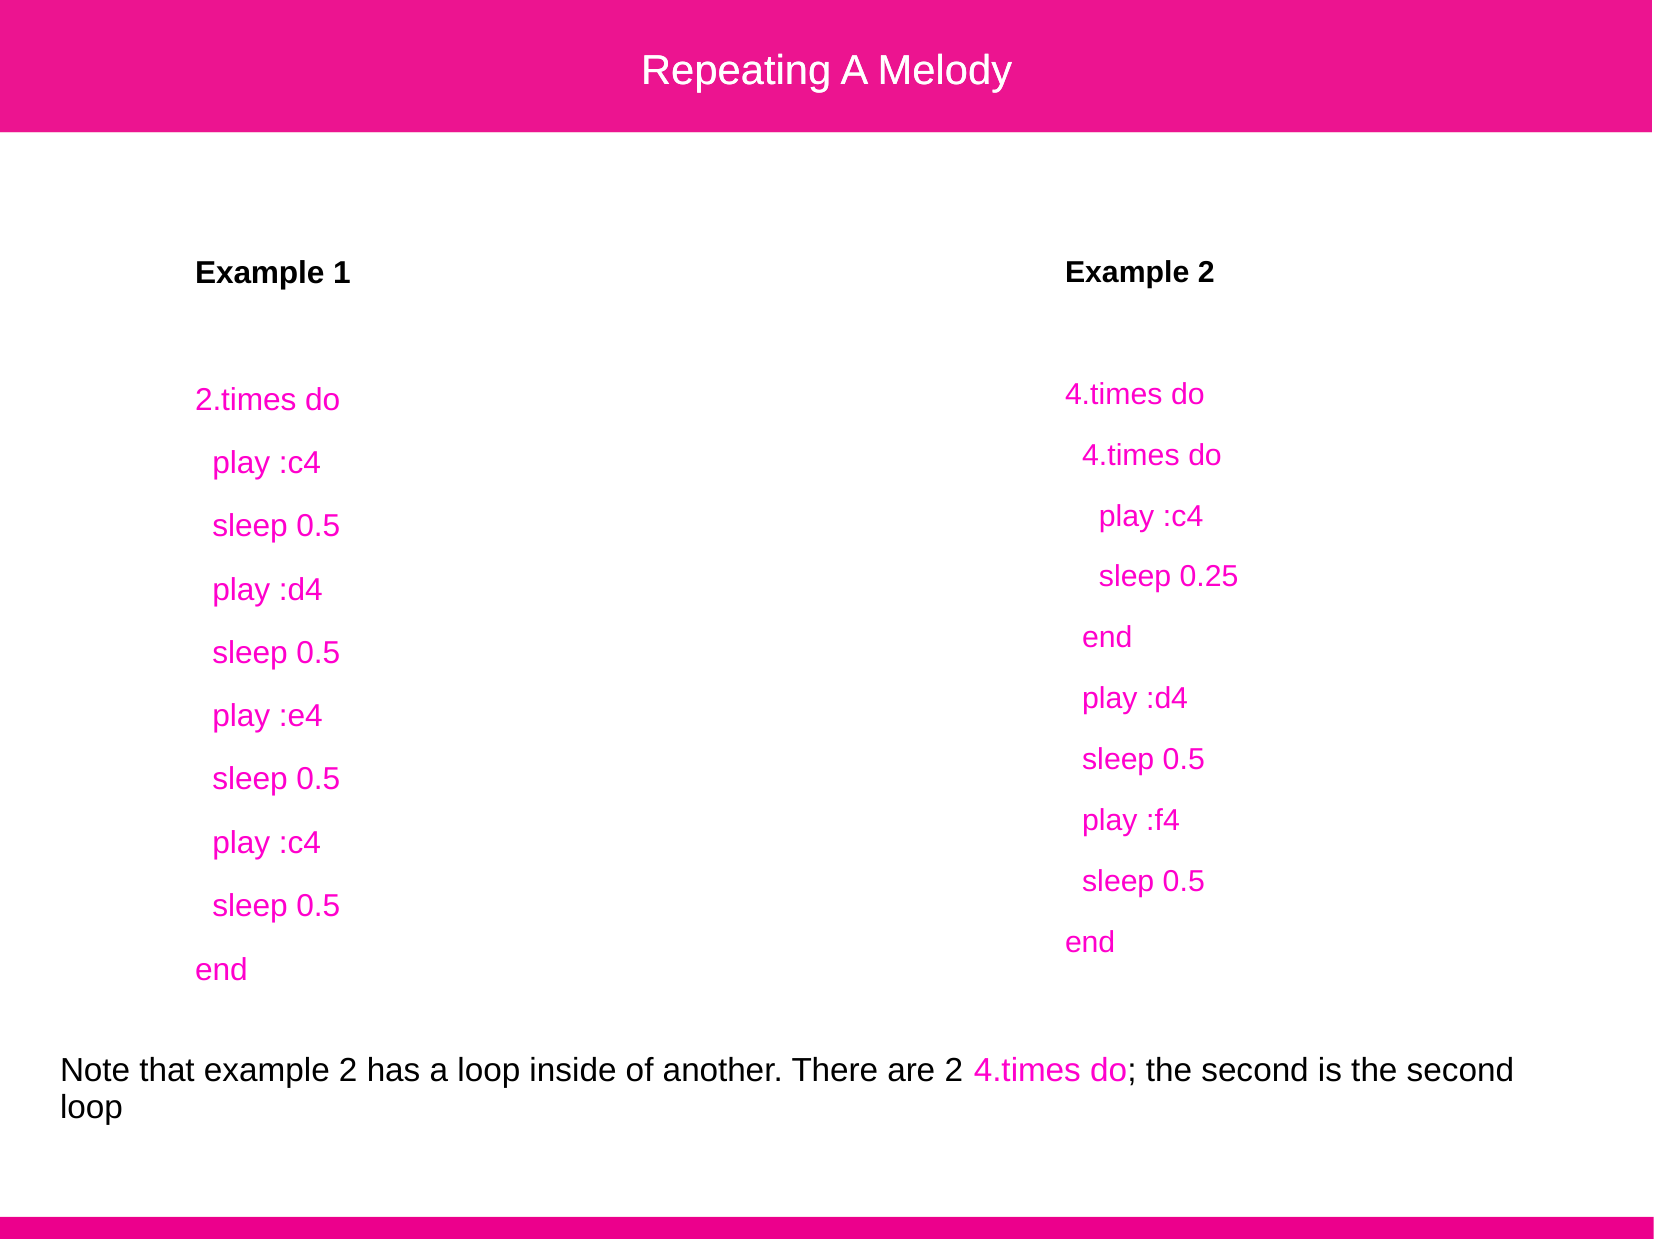

# Repeating A Melody
Repeating A Melody
Example 1
2.times do
 play :c4
 sleep 0.5
 play :d4
 sleep 0.5
 play :e4
 sleep 0.5
 play :c4
 sleep 0.5
end
Example 2
4.times do
 4.times do
 play :c4
 sleep 0.25
 end
 play :d4
 sleep 0.5
 play :f4
 sleep 0.5
end
Note that example 2 has a loop inside of another. There are 2 4.times do; the second is the second loop